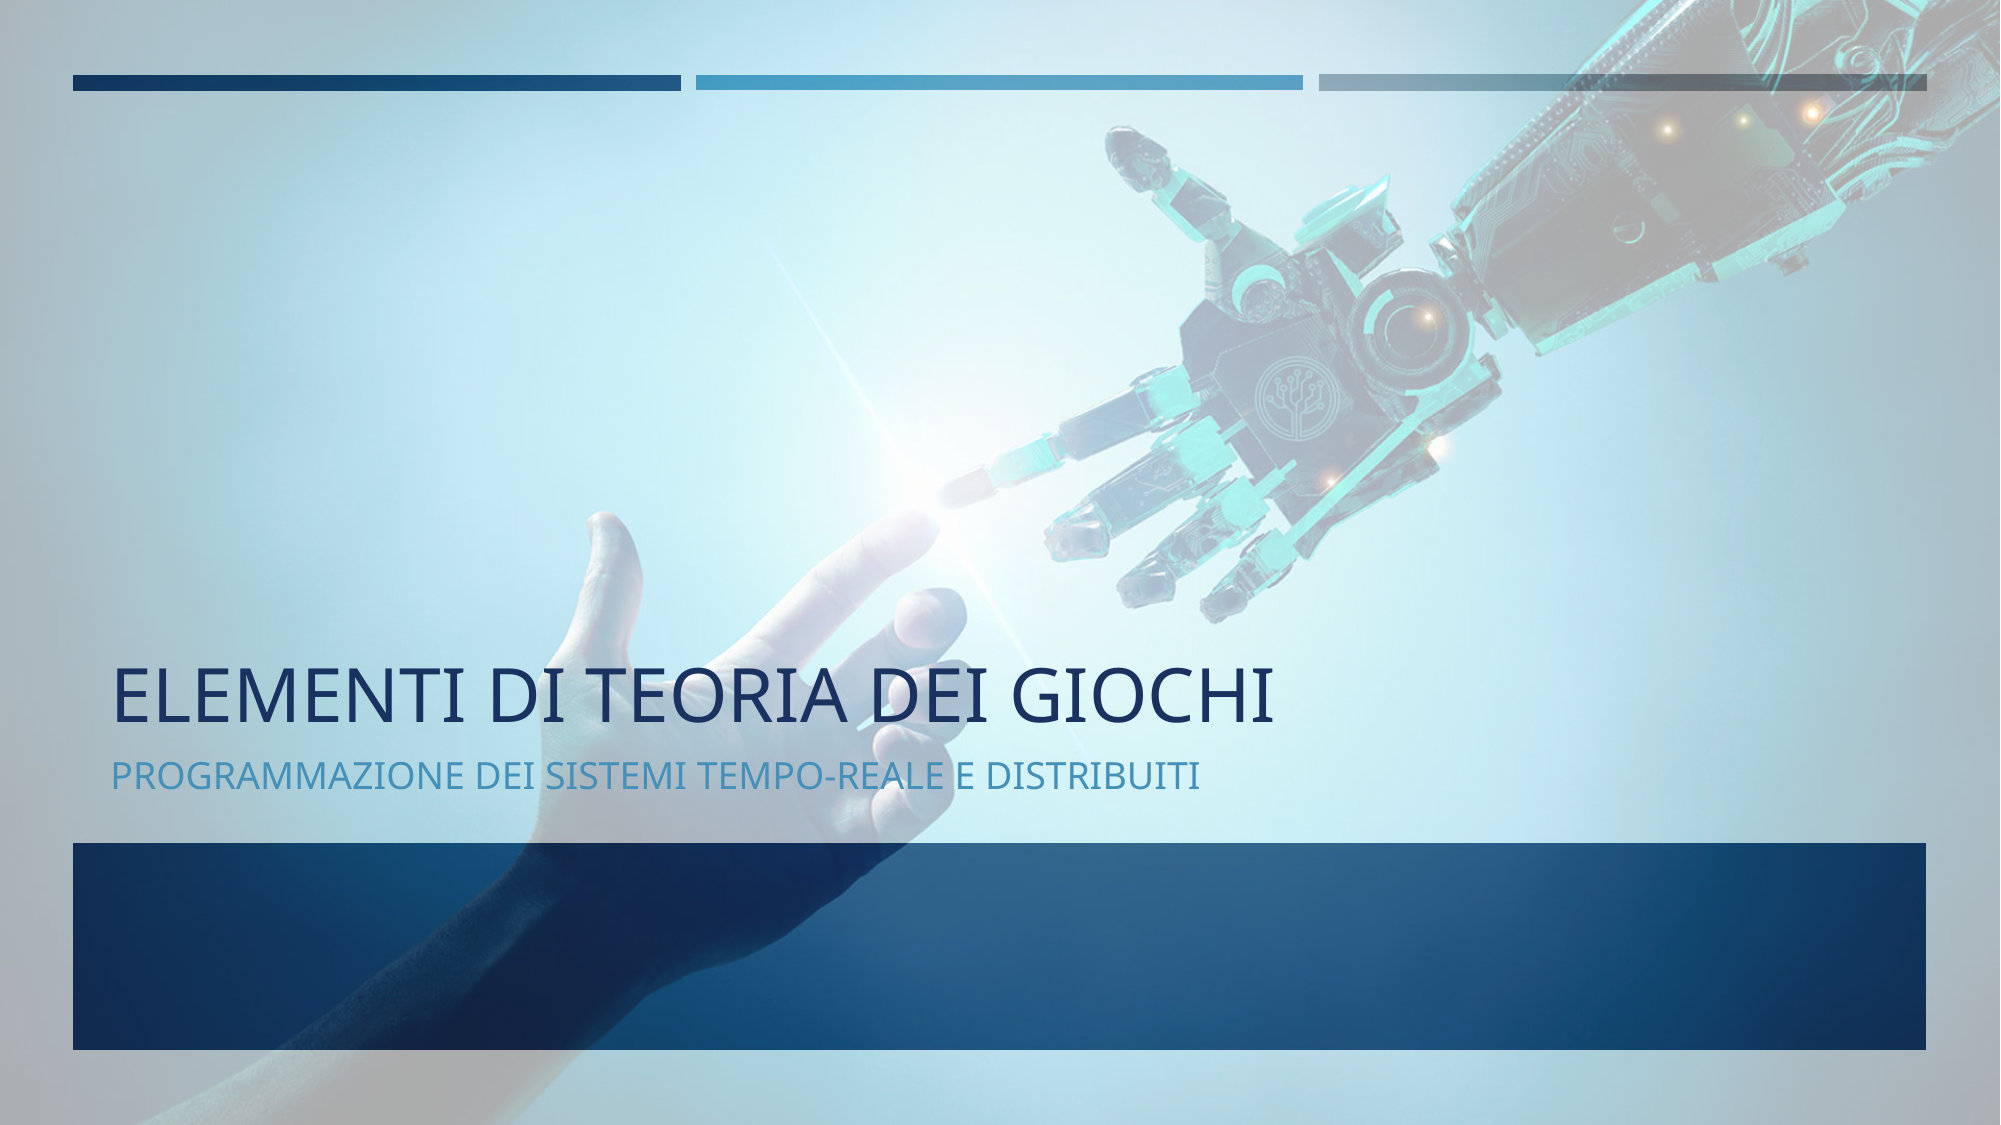

# Elementi di teoria dei giochi
programmazione dei sistemi tempo-reale e distribuiti